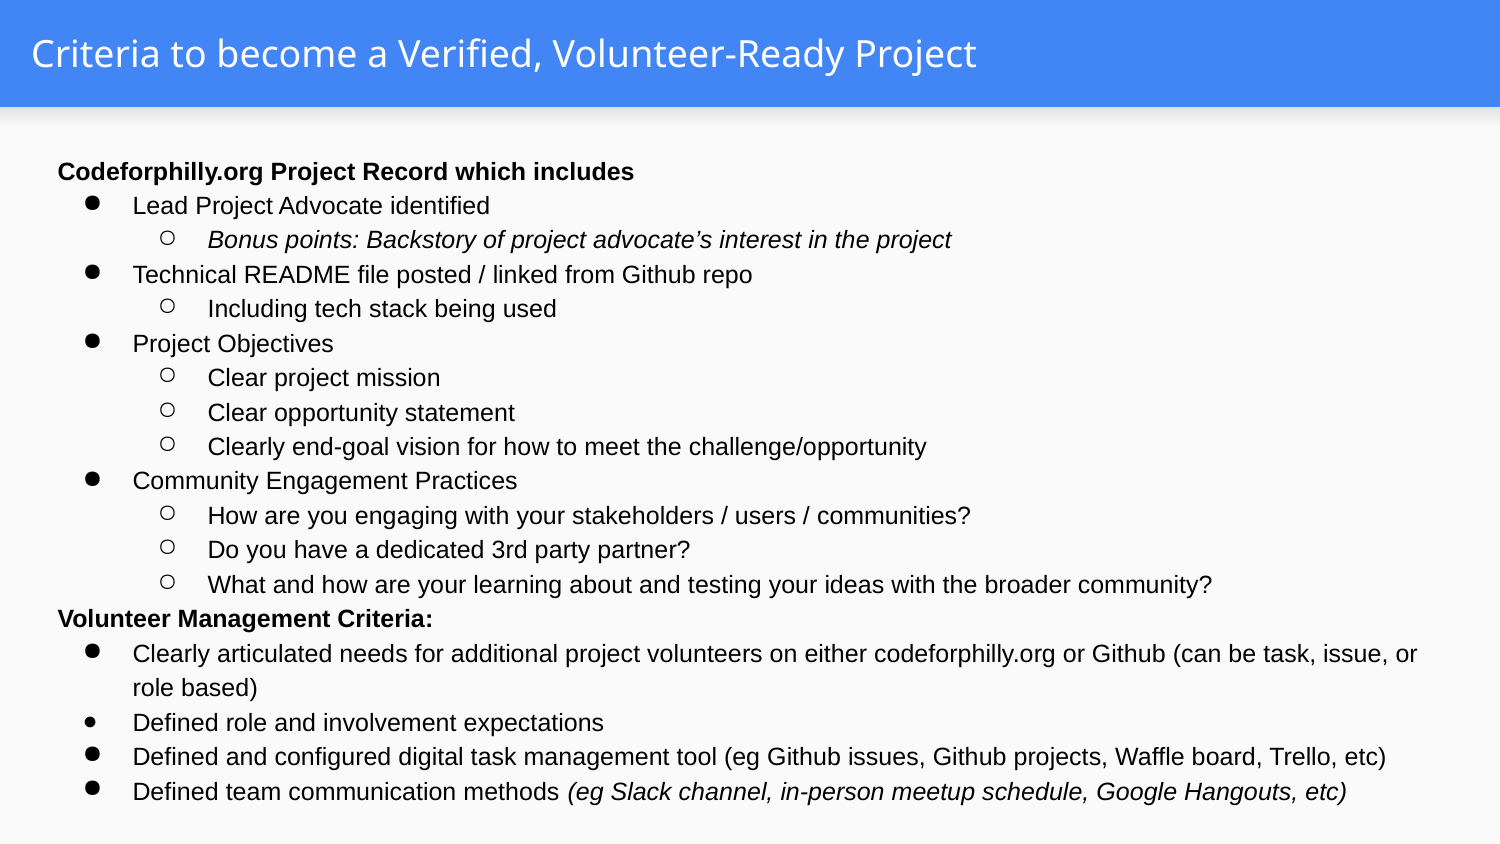

# Criteria to become a Verified, Volunteer-Ready Project
Codeforphilly.org Project Record which includes
Lead Project Advocate identified
Bonus points: Backstory of project advocate’s interest in the project
Technical README file posted / linked from Github repo
Including tech stack being used
Project Objectives
Clear project mission
Clear opportunity statement
Clearly end-goal vision for how to meet the challenge/opportunity
Community Engagement Practices
How are you engaging with your stakeholders / users / communities?
Do you have a dedicated 3rd party partner?
What and how are your learning about and testing your ideas with the broader community?
Volunteer Management Criteria:
Clearly articulated needs for additional project volunteers on either codeforphilly.org or Github (can be task, issue, or role based)
Defined role and involvement expectations
Defined and configured digital task management tool (eg Github issues, Github projects, Waffle board, Trello, etc)
Defined team communication methods (eg Slack channel, in-person meetup schedule, Google Hangouts, etc)